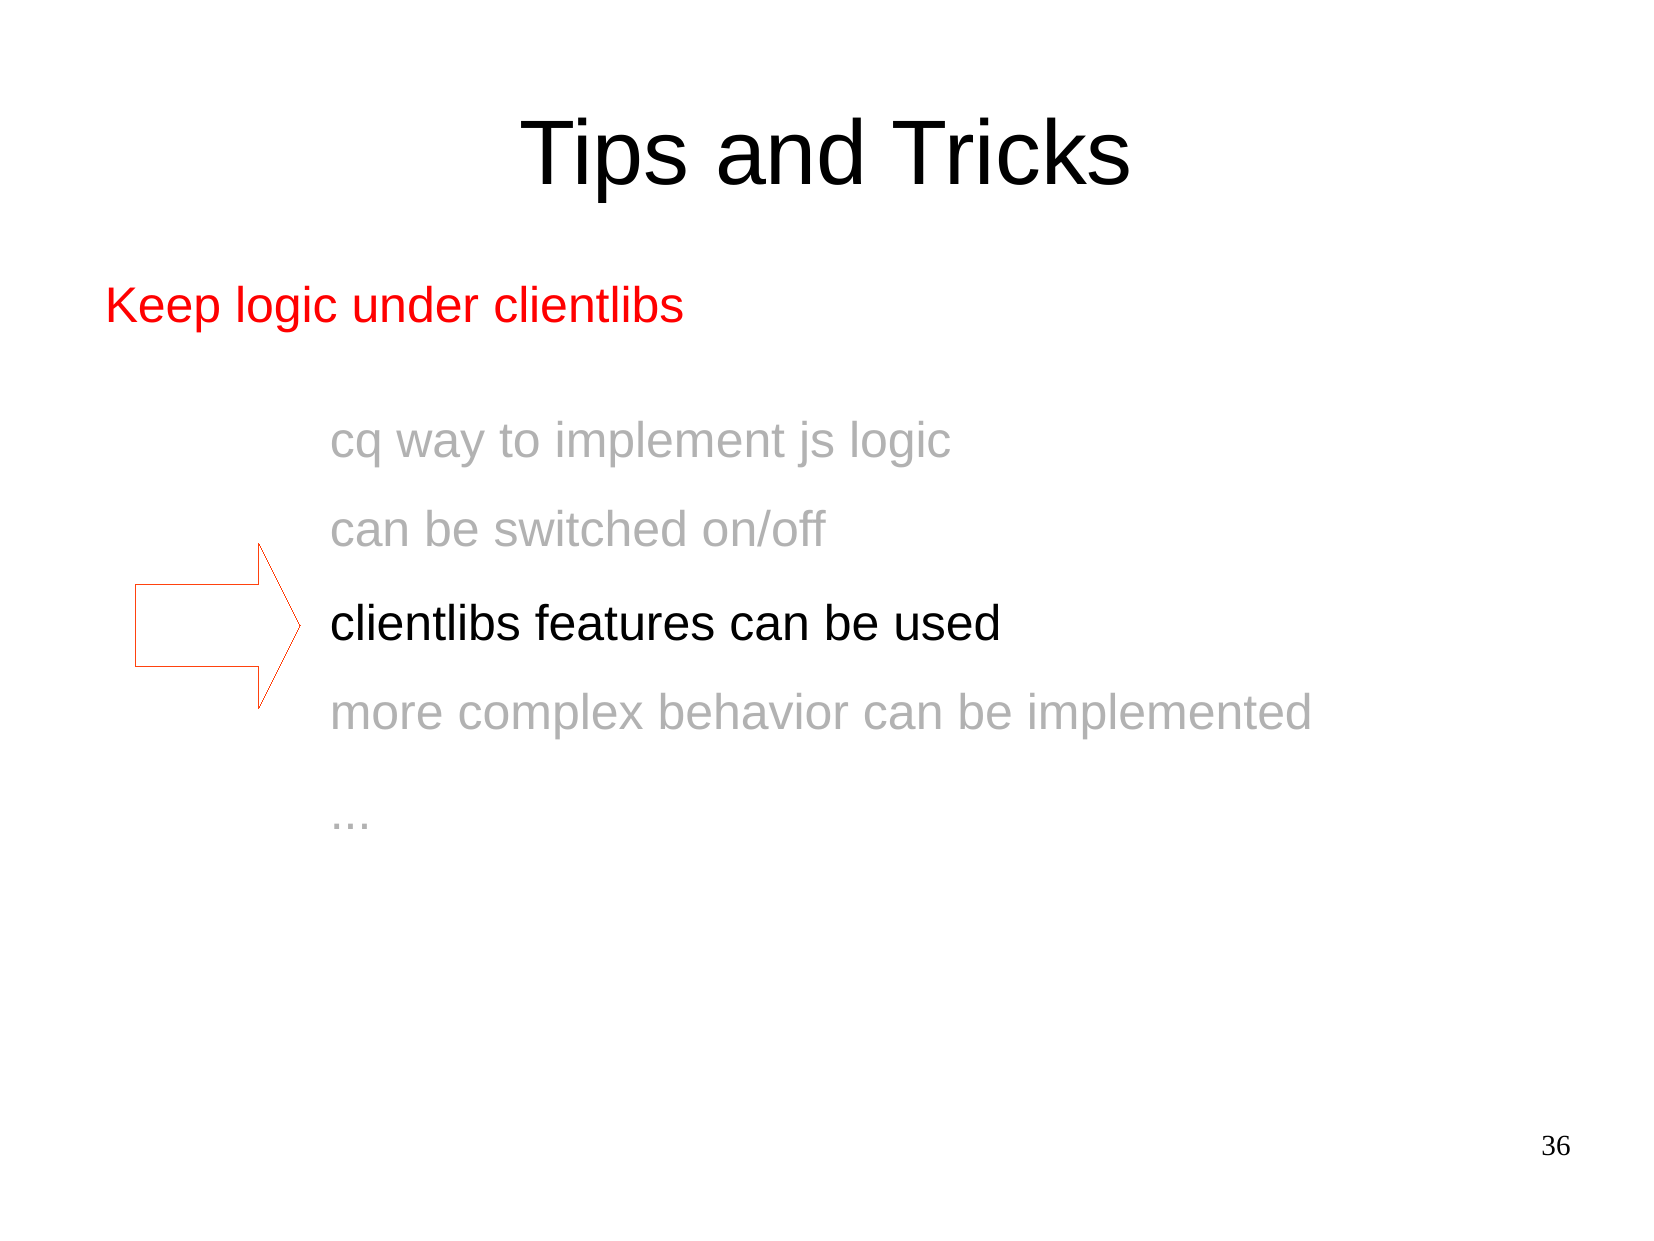

# Tips and Tricks
Keep logic under clientlibs
cq way to implement js logic
can be switched on/off
clientlibs features can be used
more complex behavior can be implemented
...
36